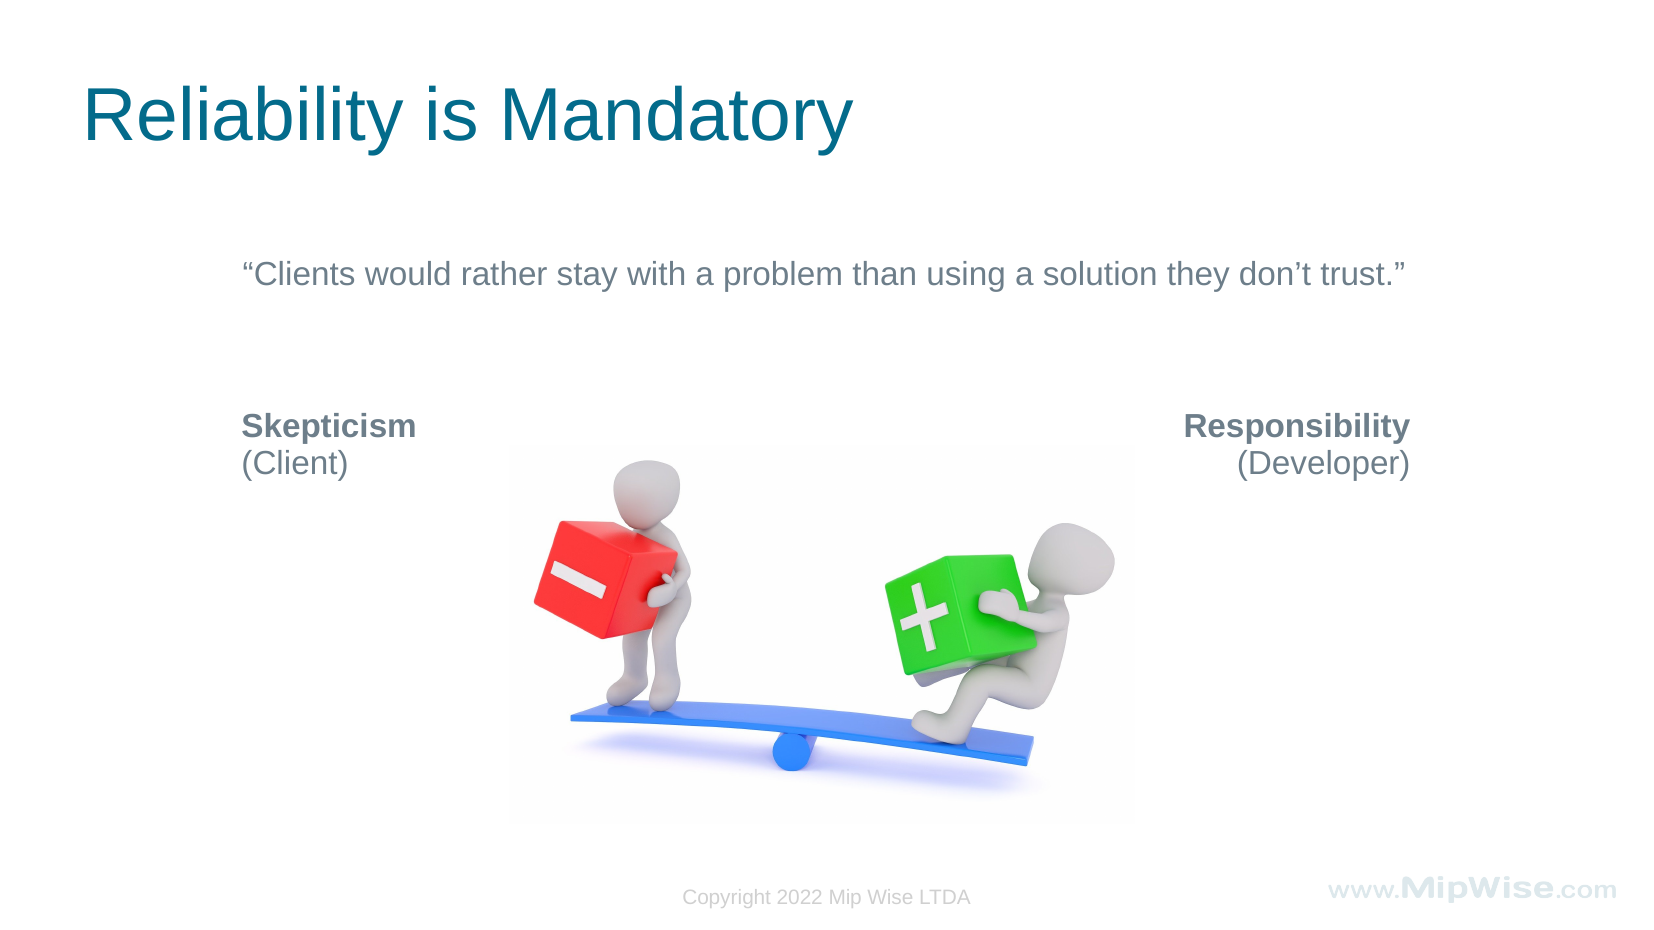

# Reliability is Mandatory
“Clients would rather stay with a problem than using a solution they don’t trust.”
Skepticism
(Client)
Responsibility
(Developer)
Copyright 2022 Mip Wise LTDA